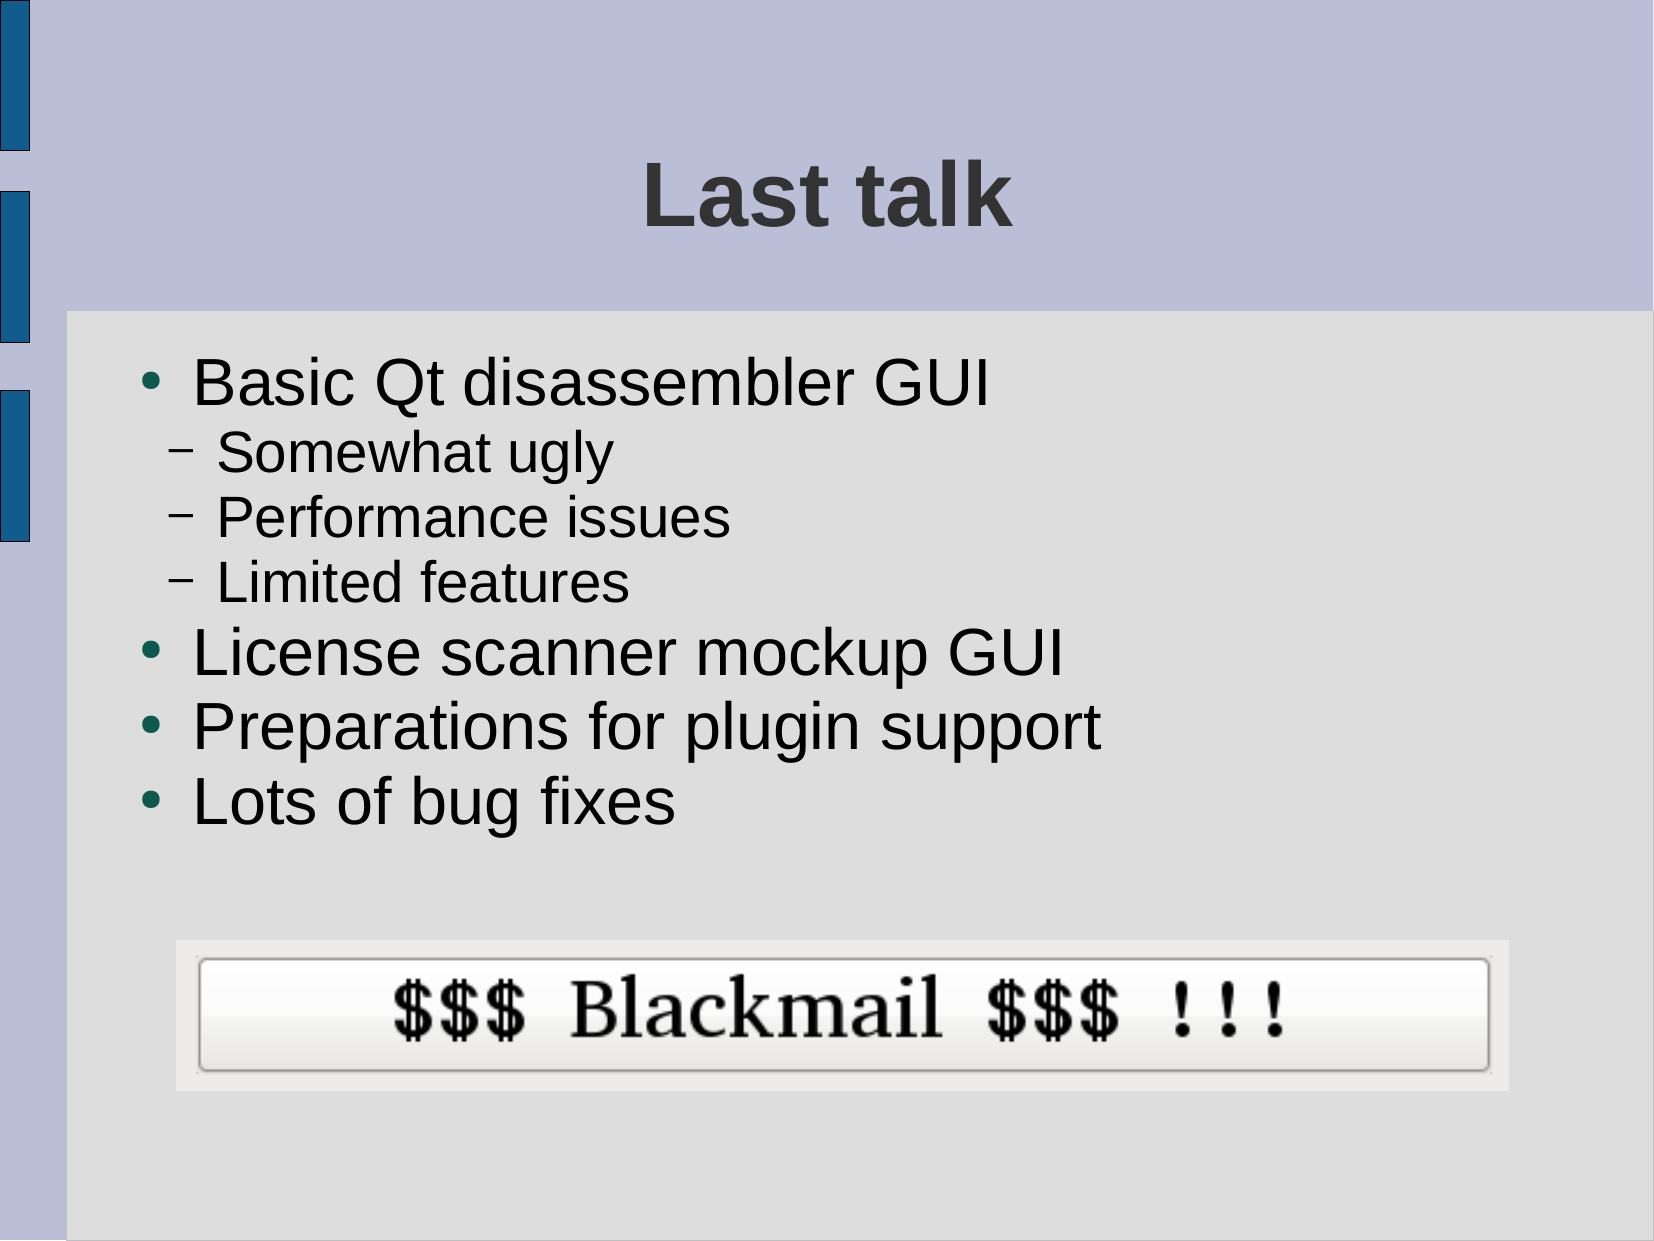

# Last talk
Basic Qt disassembler GUI
Somewhat ugly
Performance issues
Limited features
License scanner mockup GUI
Preparations for plugin support
Lots of bug fixes